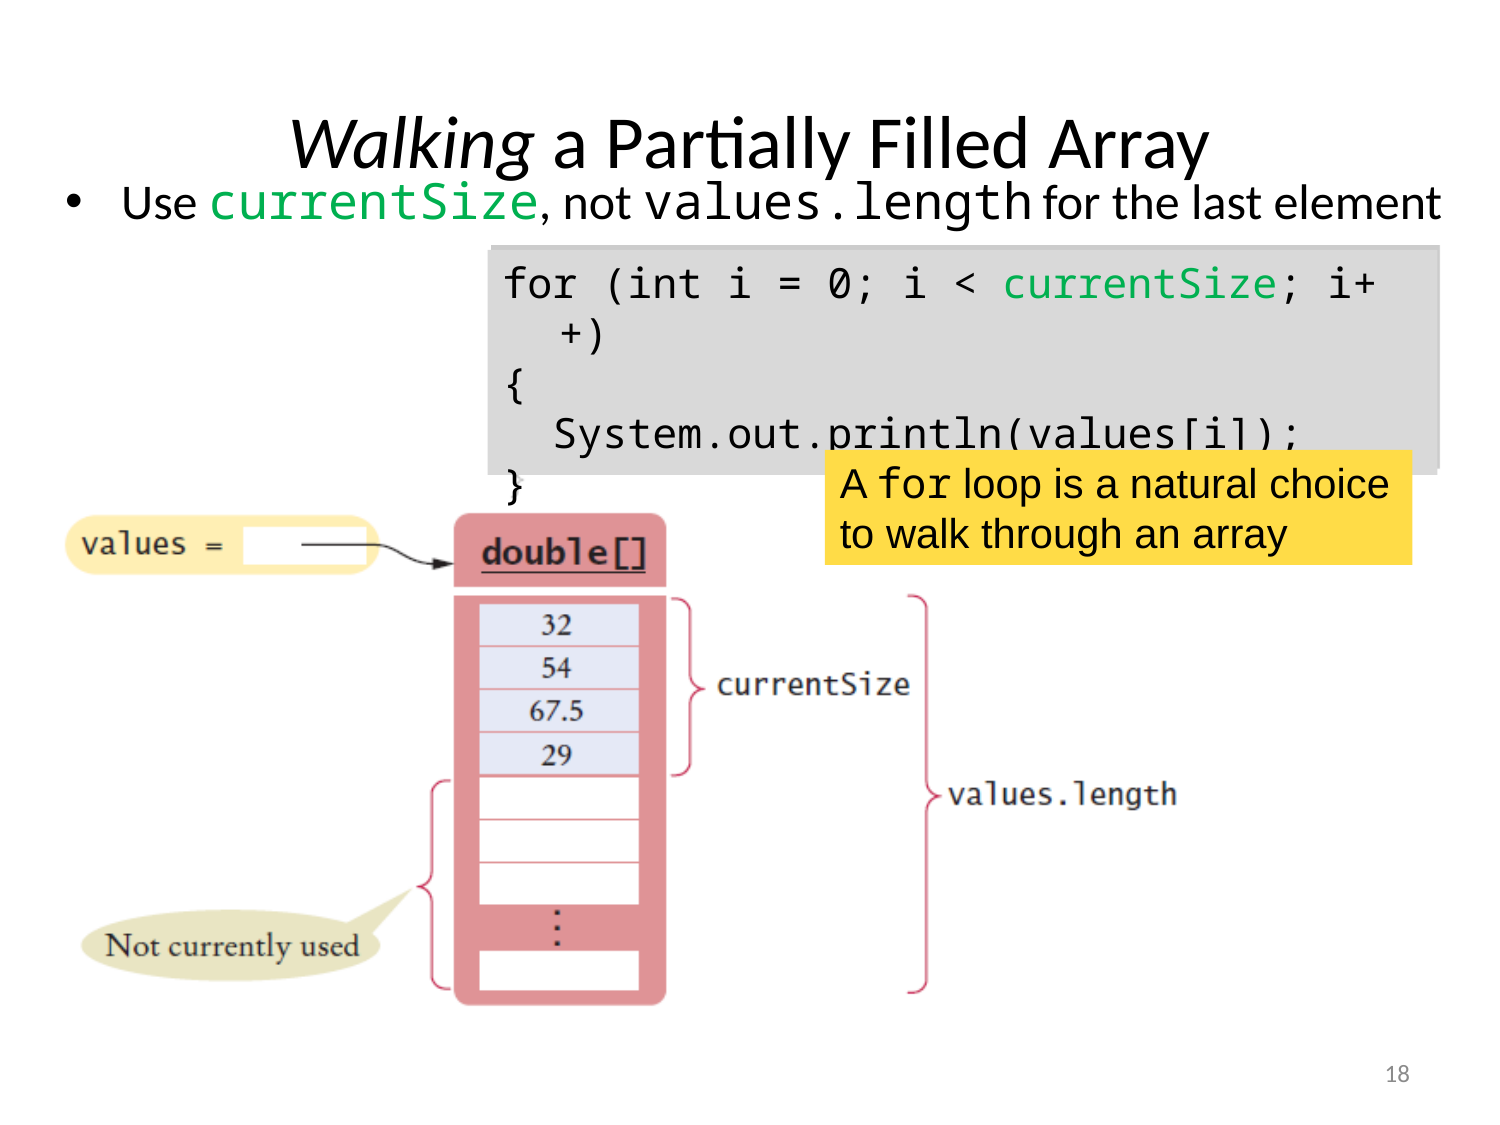

# Walking a Partially Filled Array
Use currentSize, not values.length for the last element
for (int i = 0; i < currentSize; i++)
{
 System.out.println(values[i]);
}
A for loop is a natural choice to walk through an array